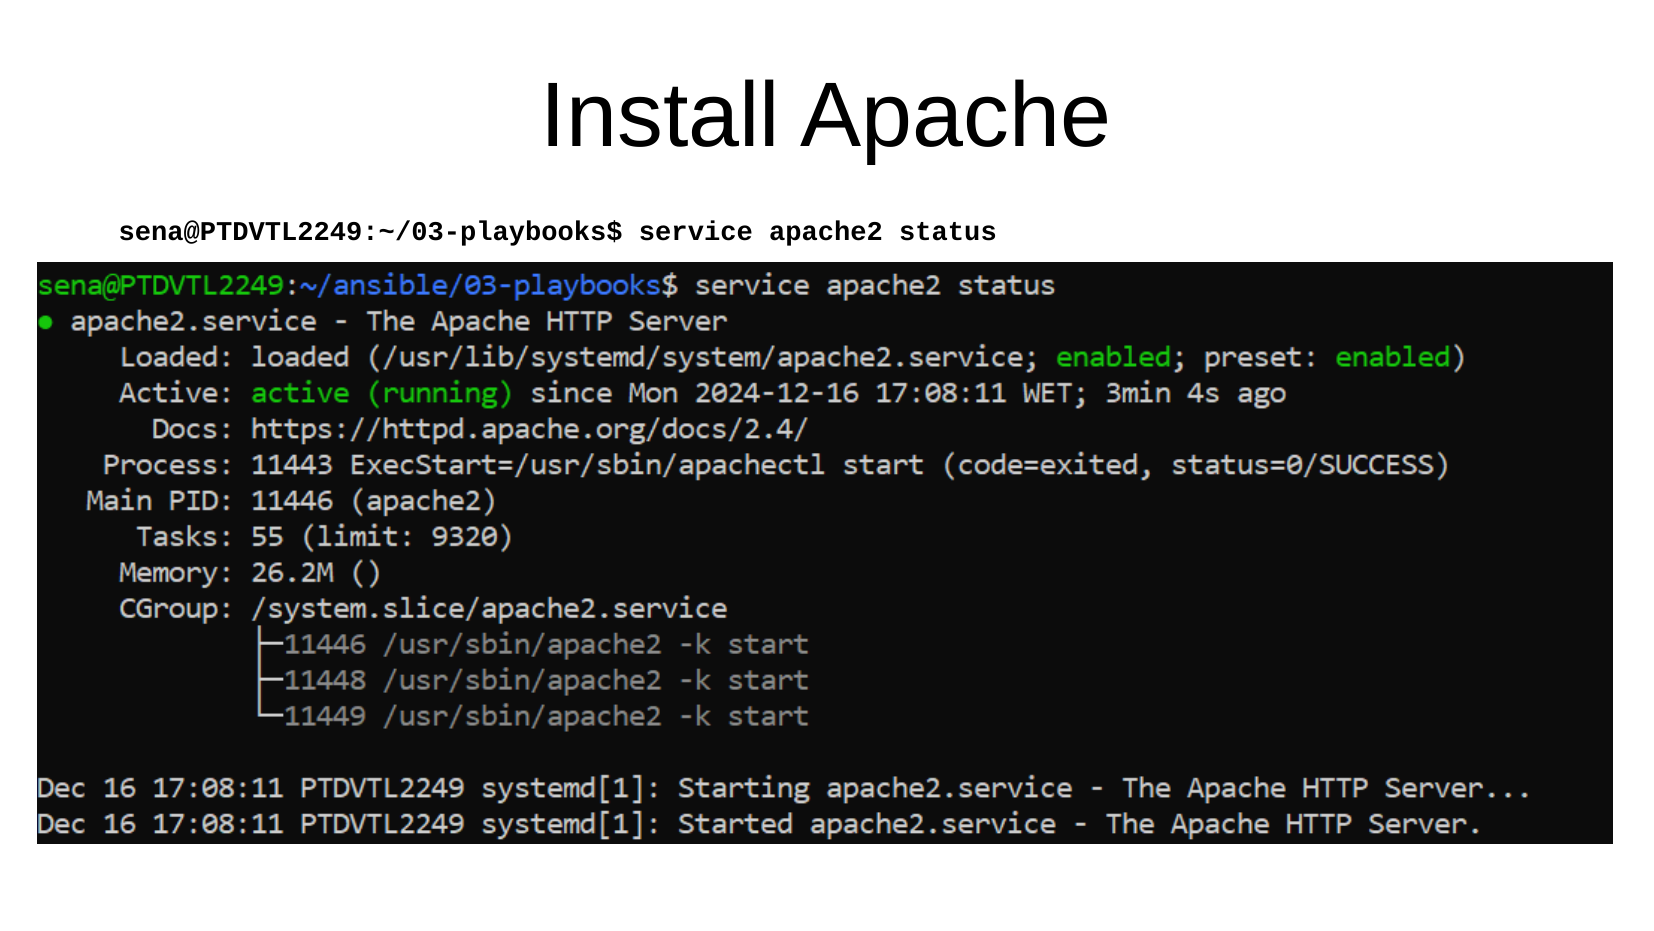

# Install Apache
sena@PTDVTL2249:~/03-playbooks$ service apache2 status